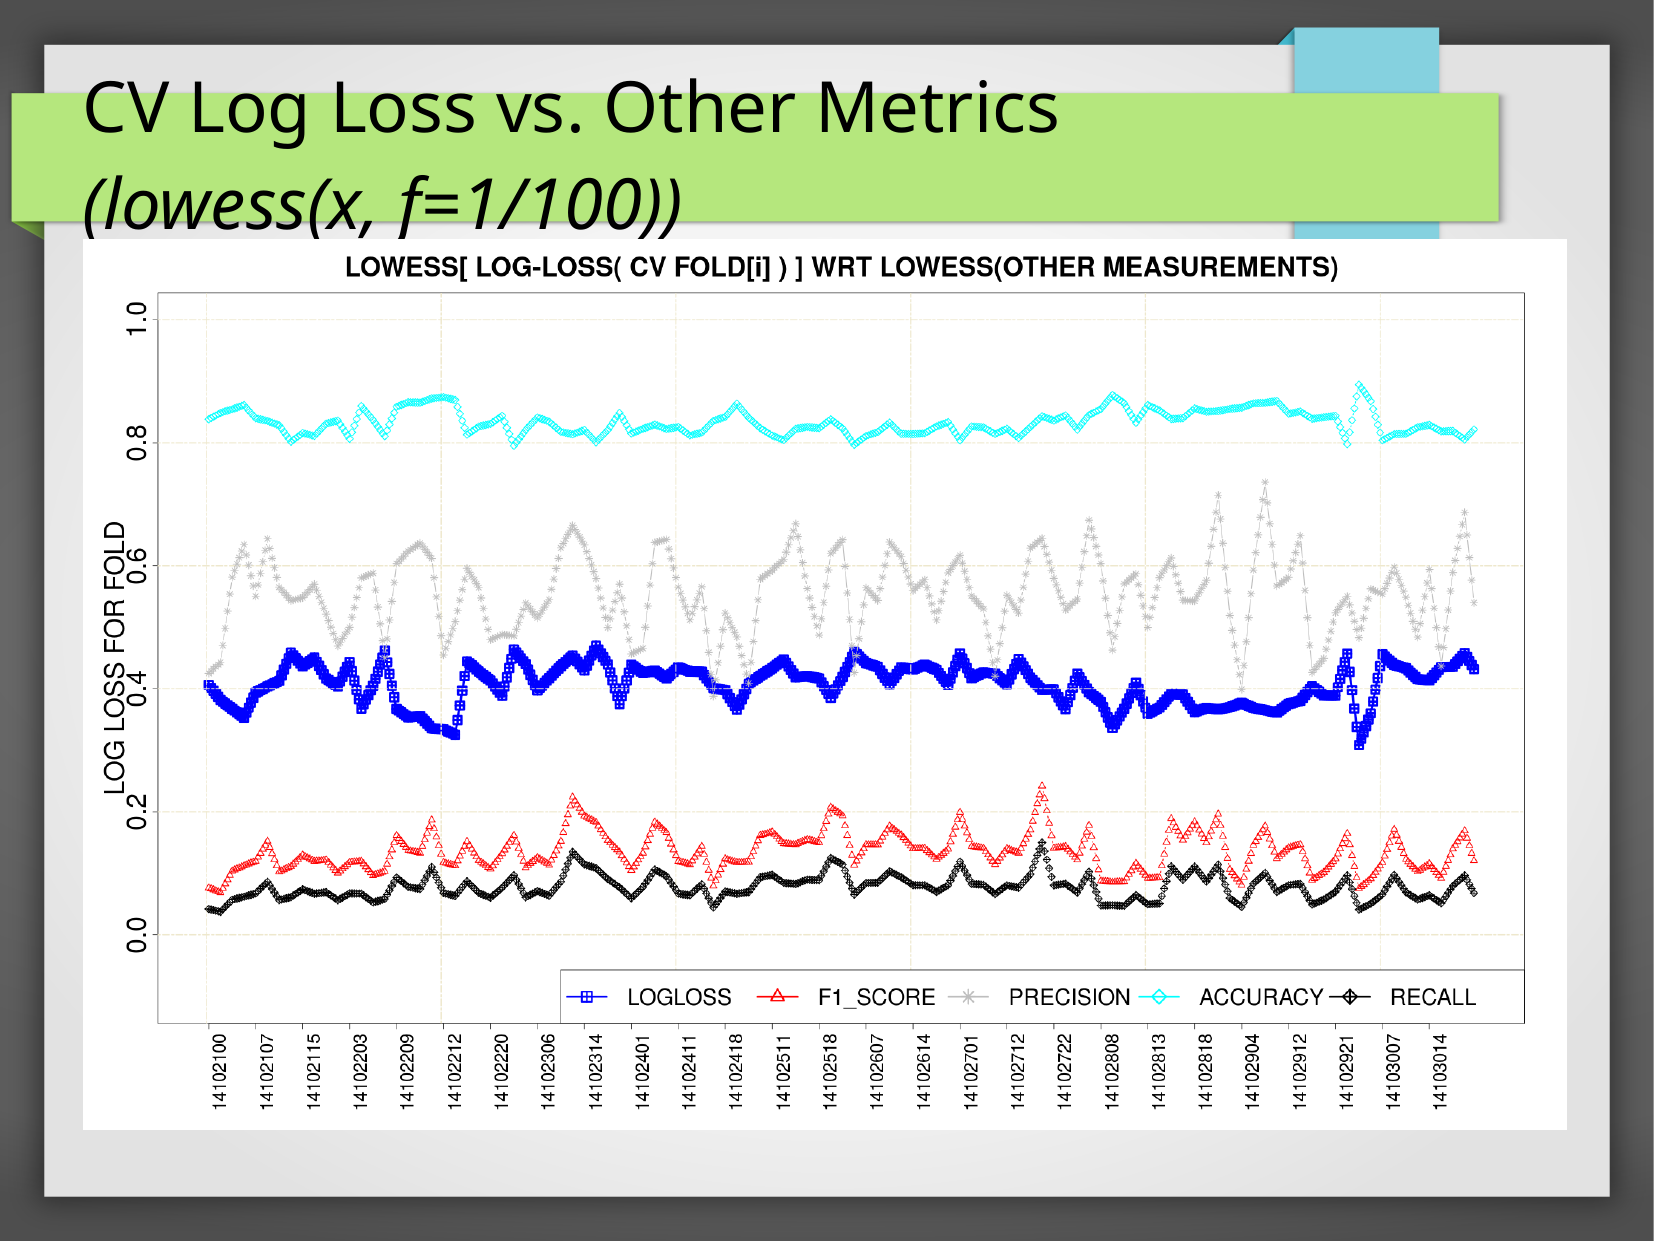

# CV Log Loss vs. Other Metrics (lowess(x, f=1/100))